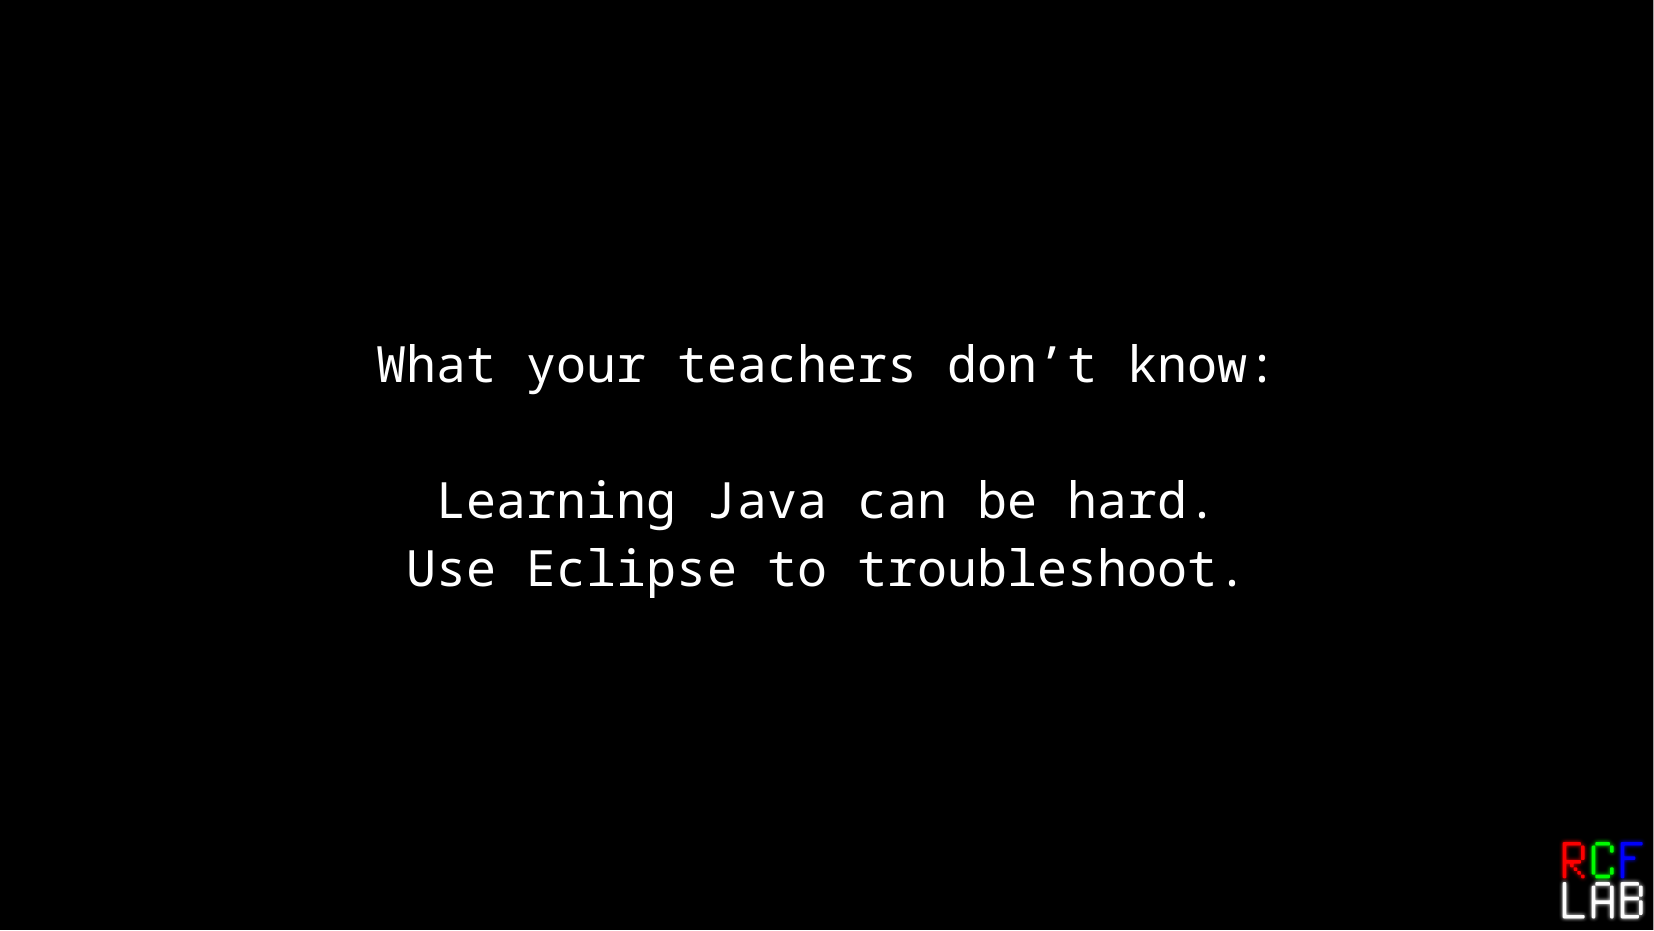

# What your teachers don’t know: Learning Java can be hard. Use Eclipse to troubleshoot.